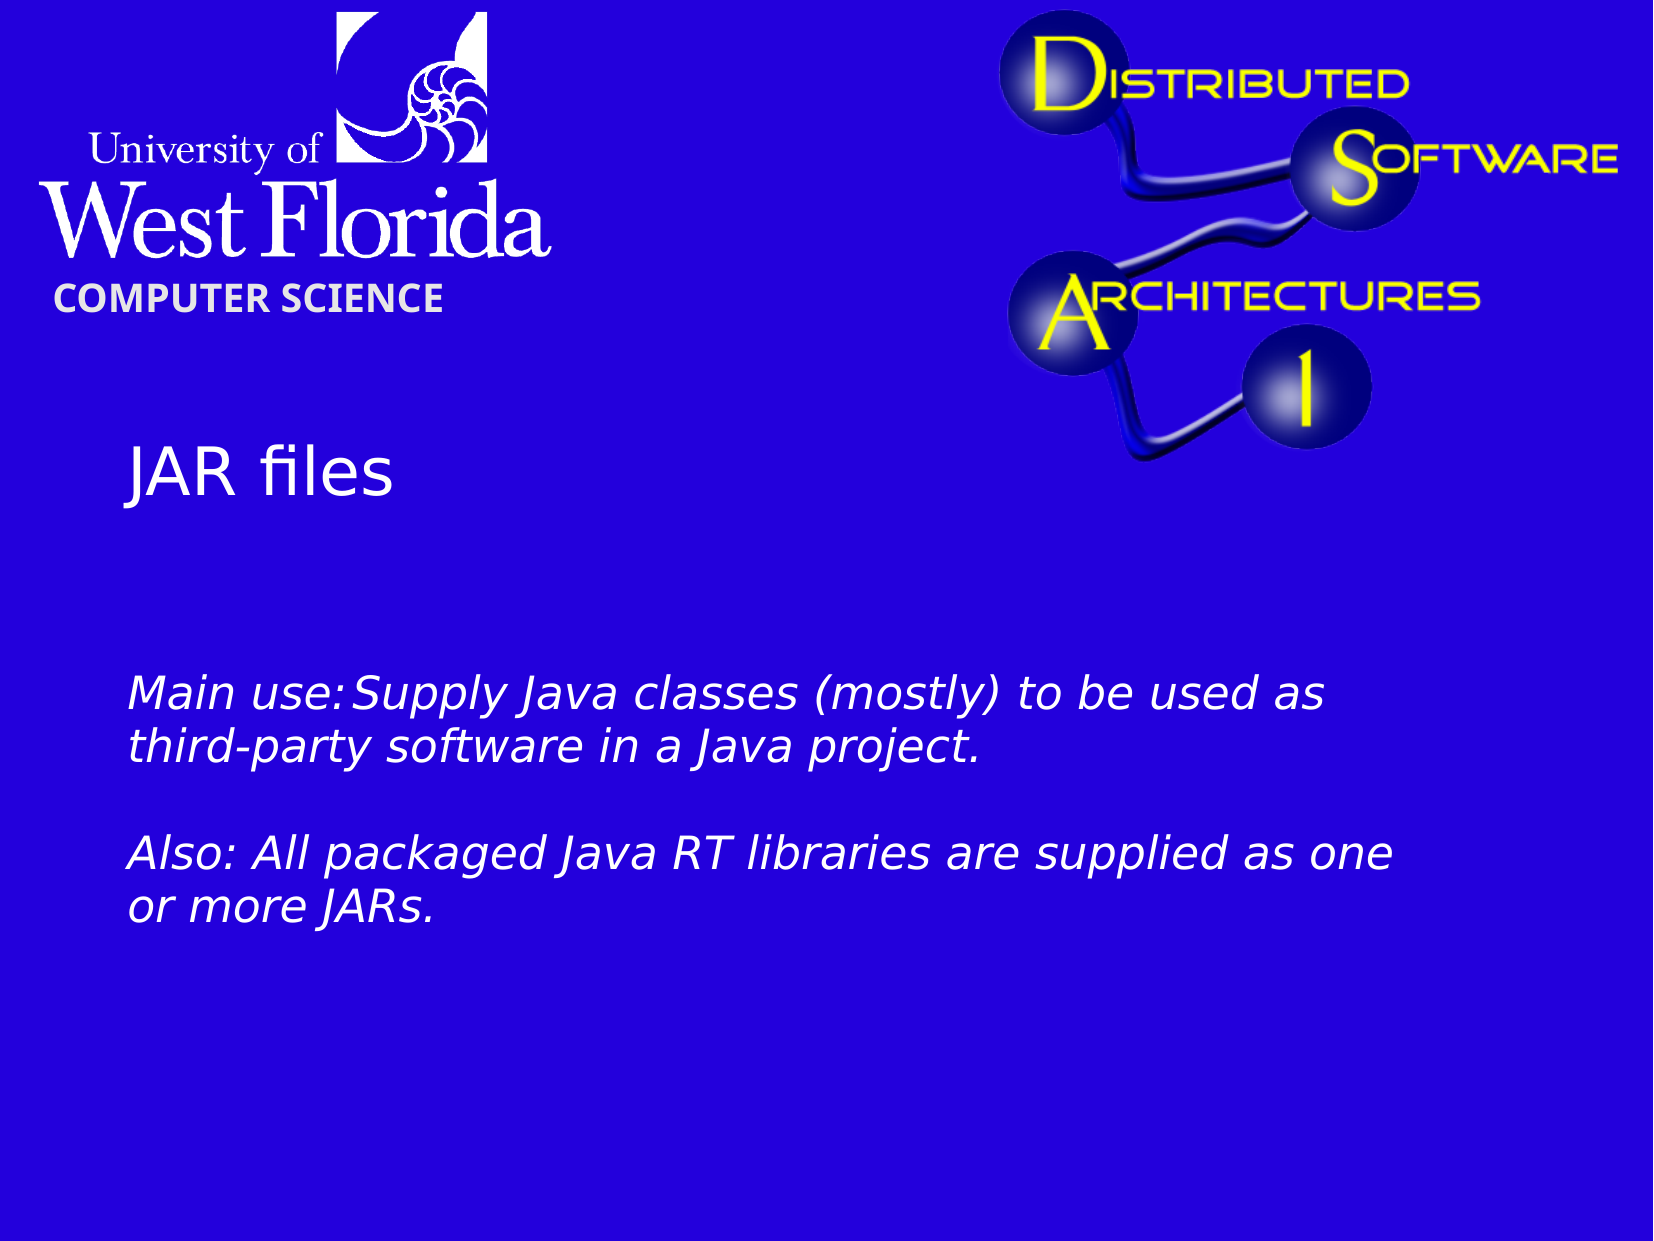

COMPUTER SCIENCE
JAR files
Main use:	Supply Java classes (mostly) to be used as third-party software in a Java project.
Also: All packaged Java RT libraries are supplied as one or more JARs.